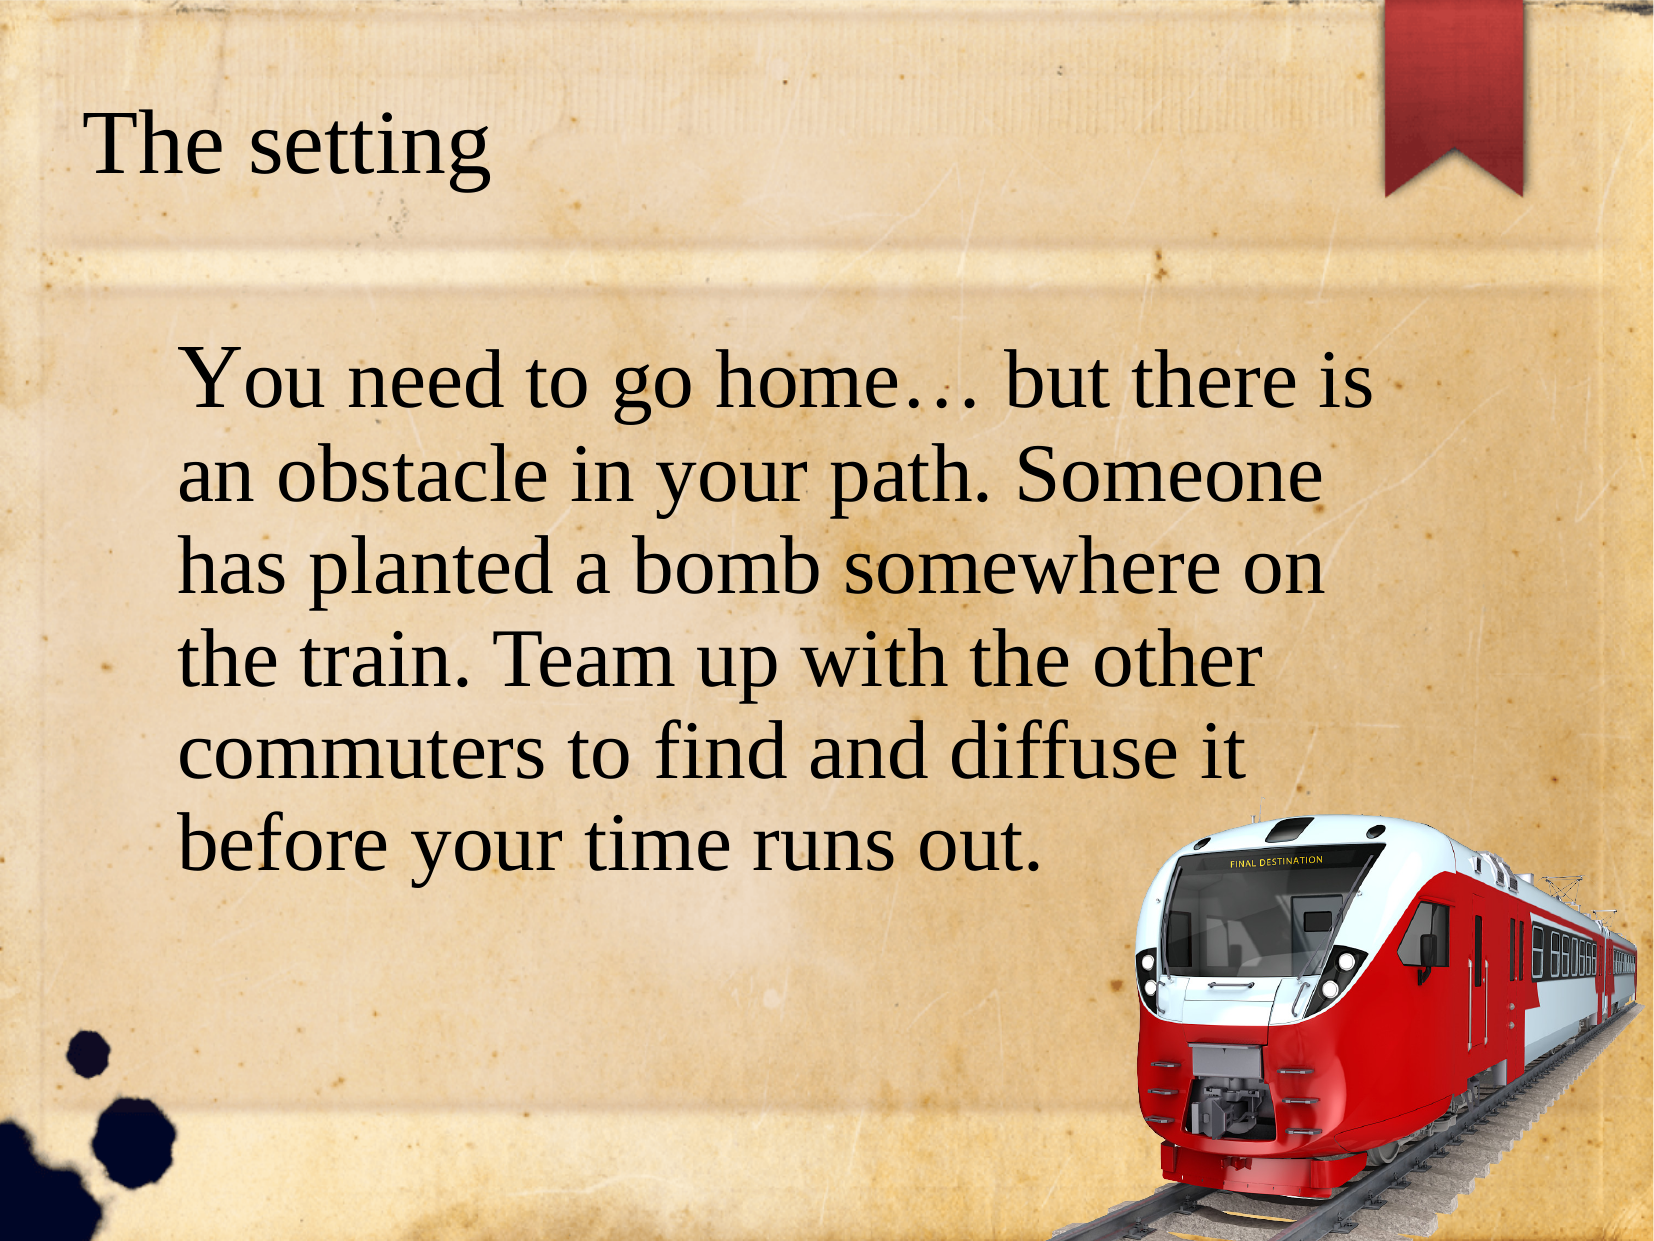

# The setting
You need to go home… but there is an obstacle in your path. Someone has planted a bomb somewhere on the train. Team up with the other commuters to find and diffuse it before your time runs out.